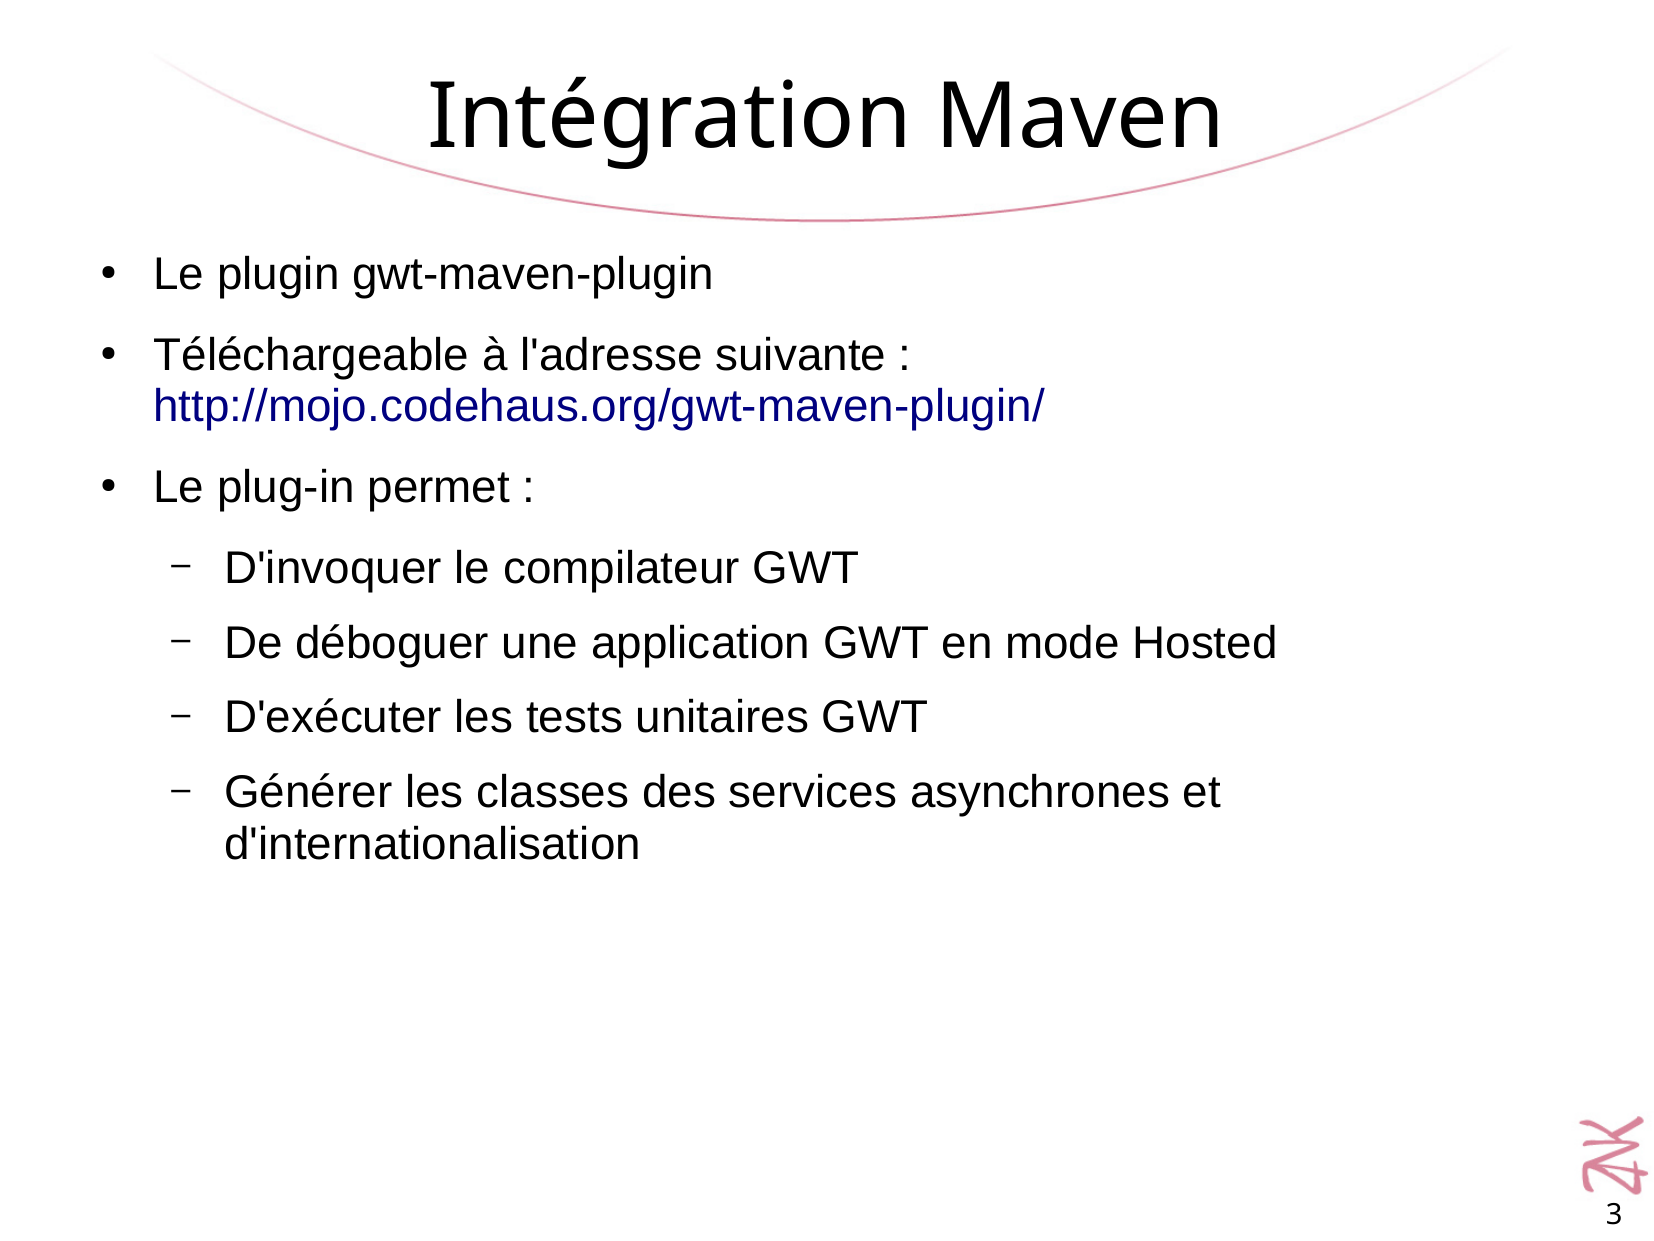

# Intégration Maven
Le plugin gwt-maven-plugin
Téléchargeable à l'adresse suivante :
http://mojo.codehaus.org/gwt-maven-plugin/
Le plug-in permet :
D'invoquer le compilateur GWT
De déboguer une application GWT en mode Hosted
D'exécuter les tests unitaires GWT
Générer les classes des services asynchrones et d'internationalisation
3